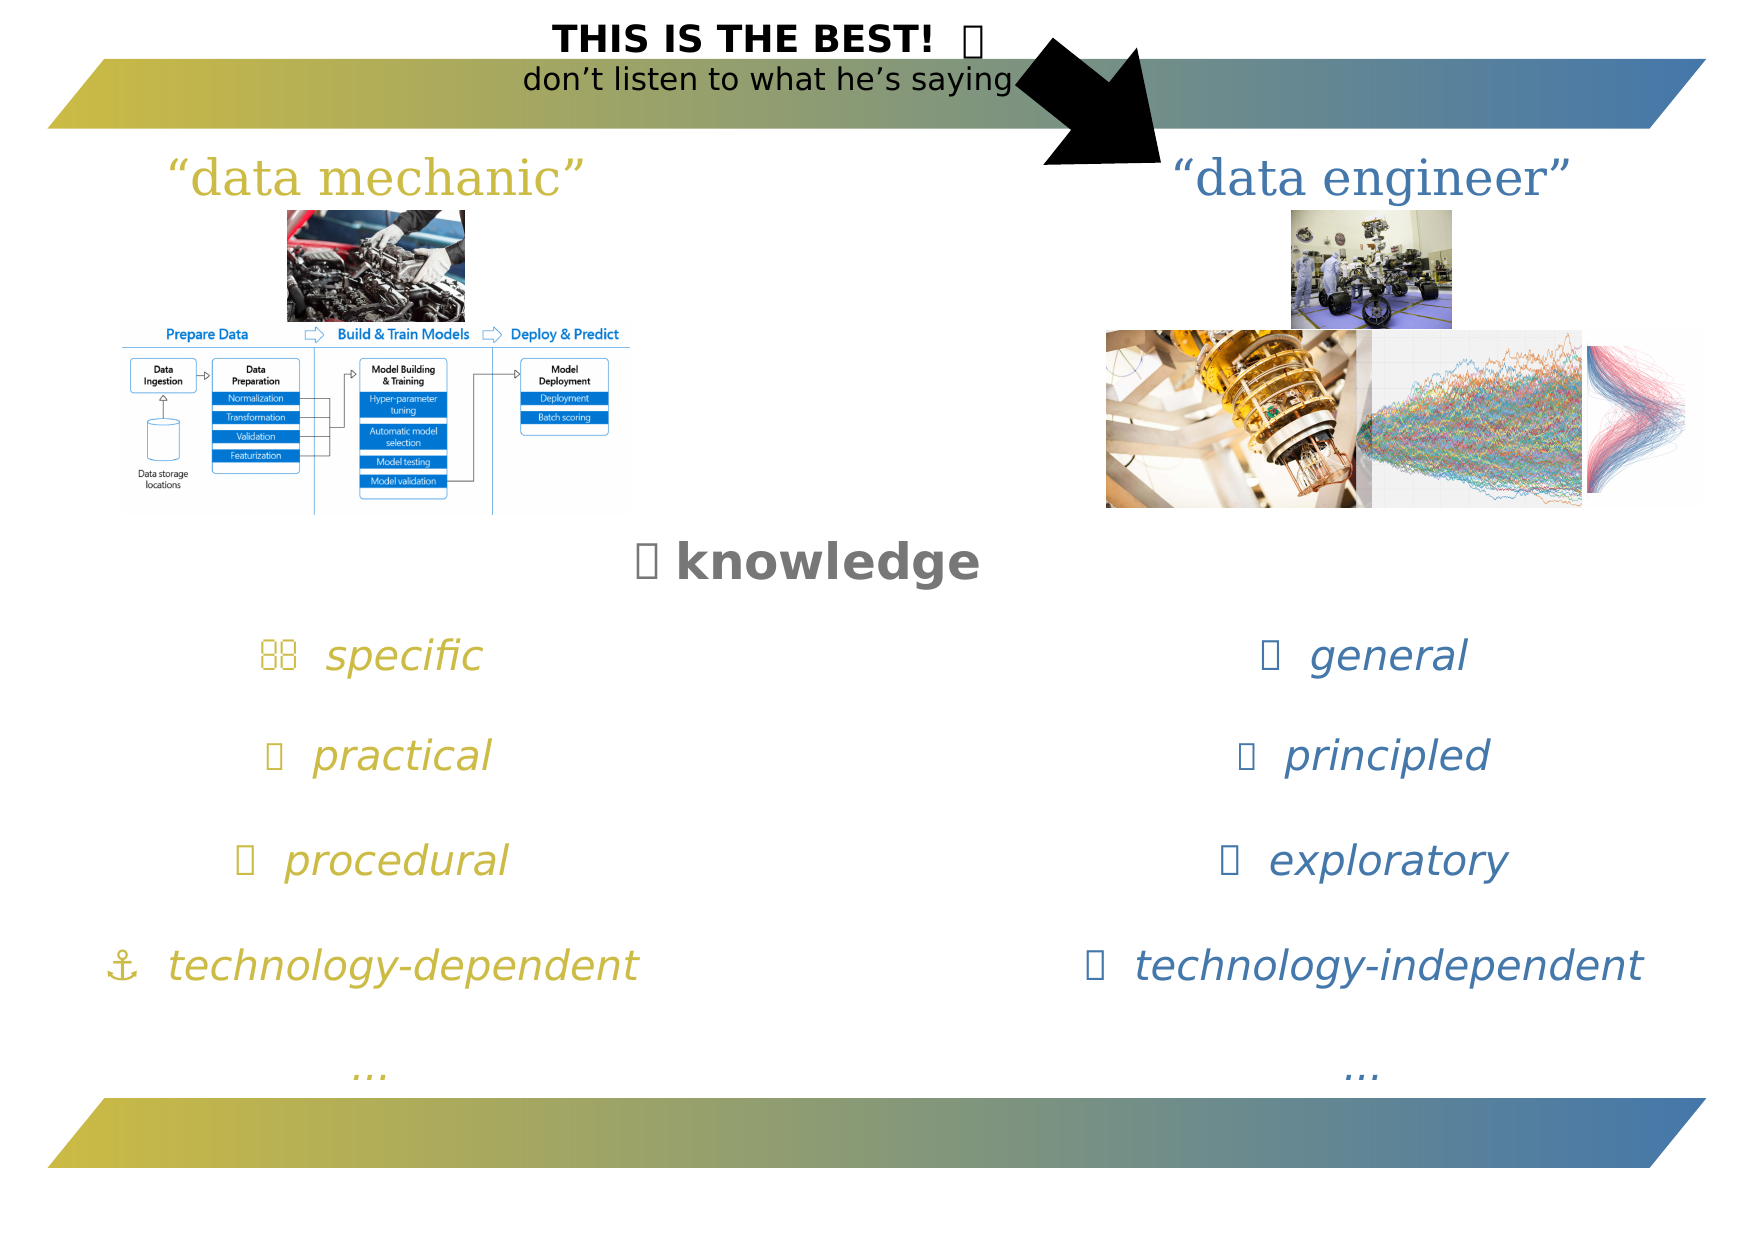

THIS IS THE BEST! 🤩
don’t listen to what he’s saying
“data mechanic”
“data engineer”
 knowledge
 specific
  practical
 procedural
⚓ technology-dependent
...
 general
 principled
 exploratory
 technology-independent
...